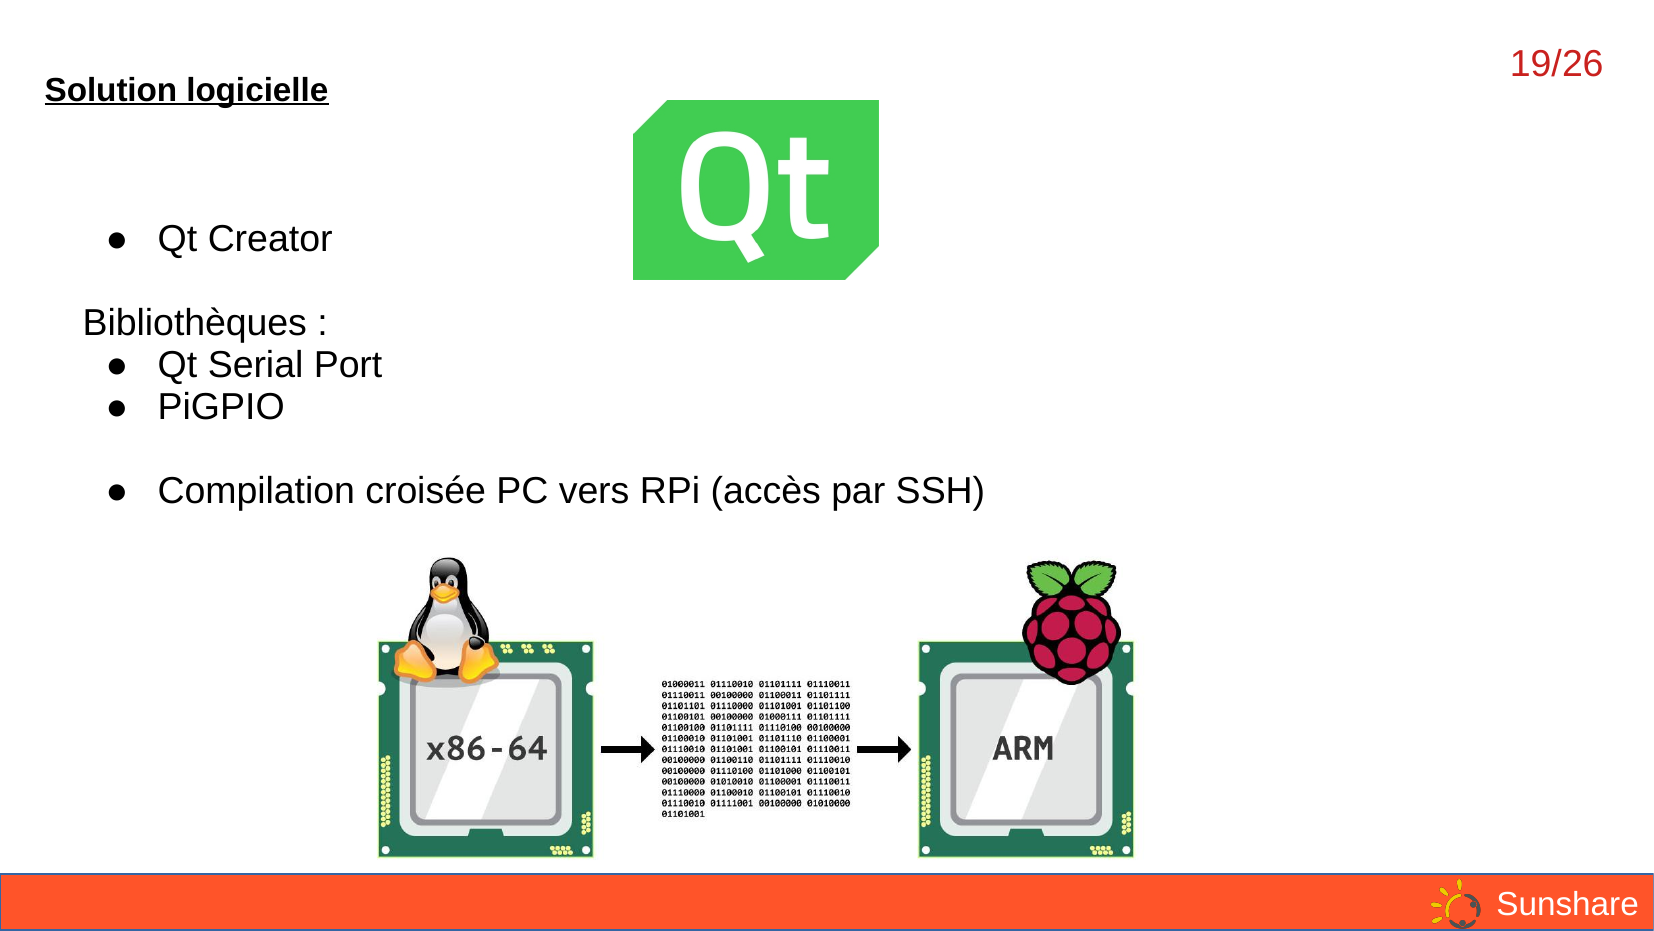

Solution logicielle
# Qt Creator
Bibliothèques :
Qt Serial Port
PiGPIO
Compilation croisée PC vers RPi (accès par SSH)